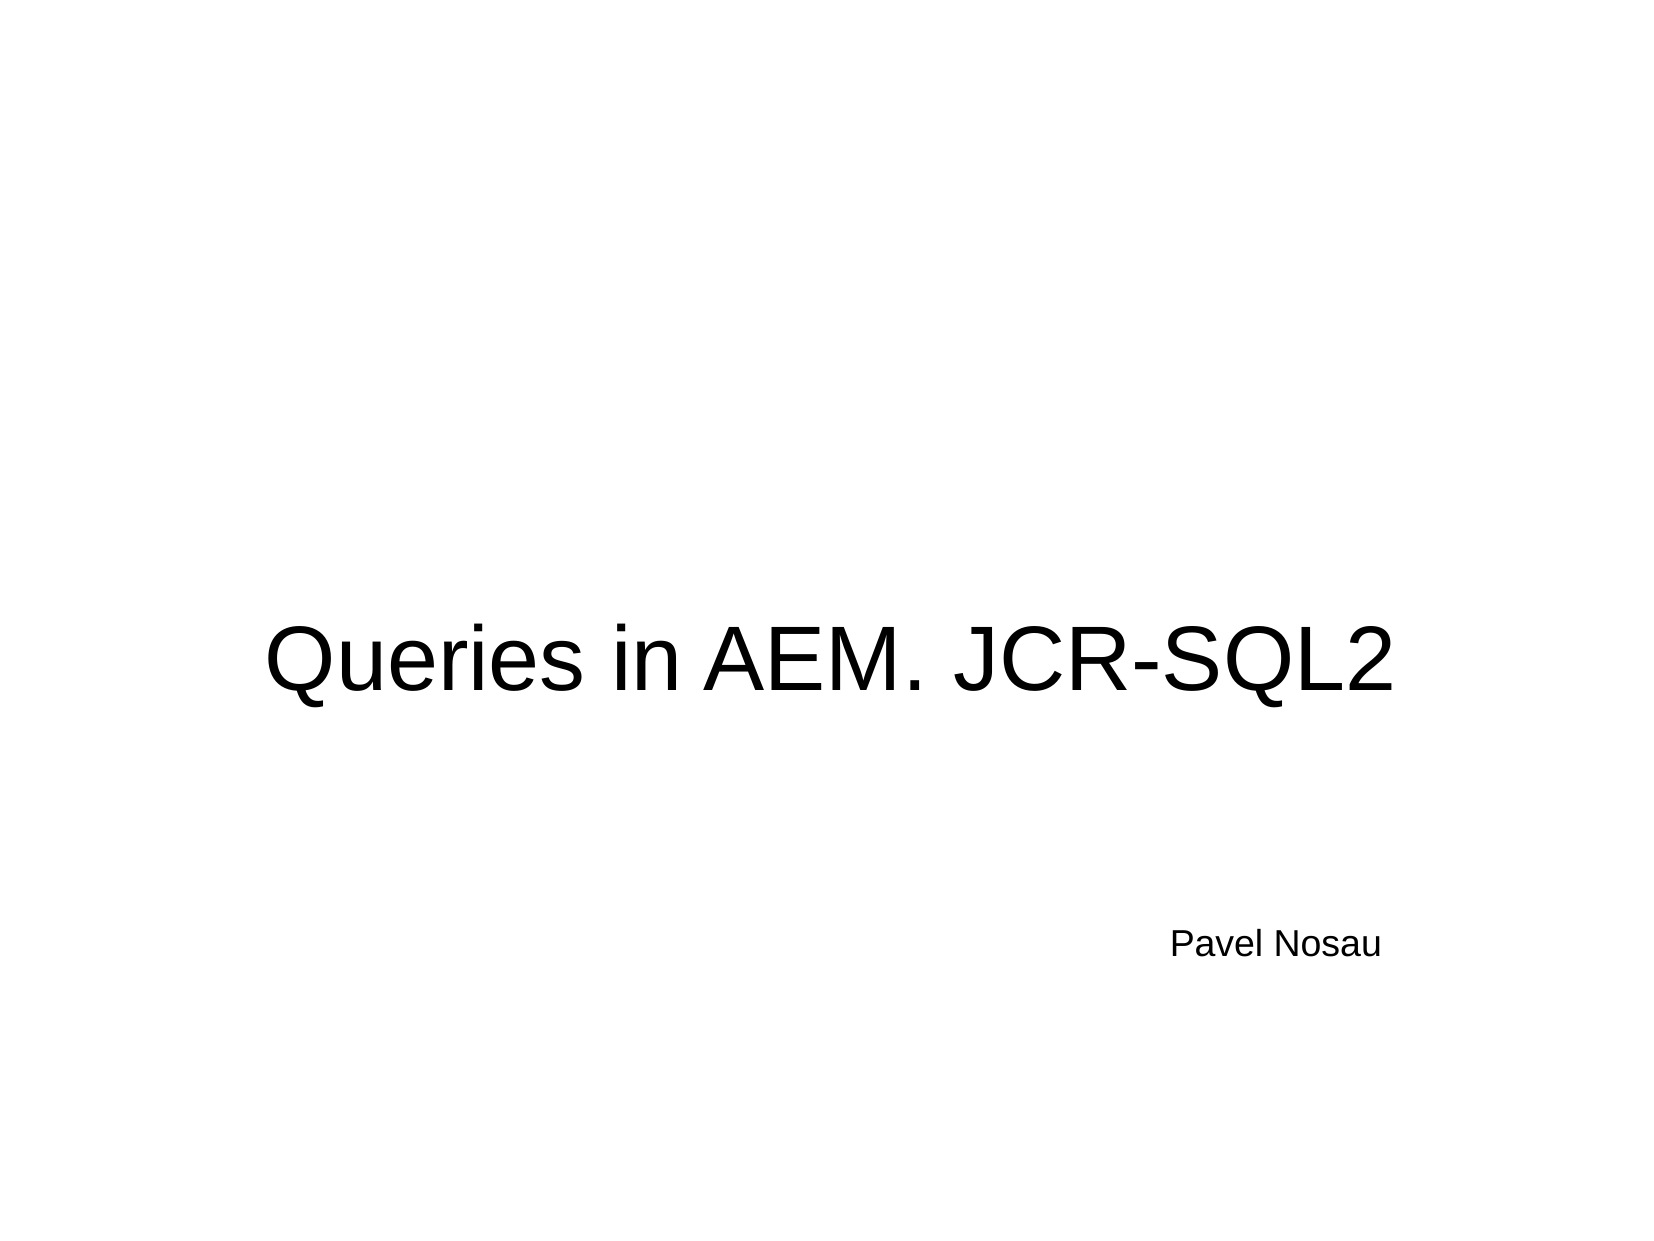

# Queries in AEM. JCR-SQL2
Pavel Nosau